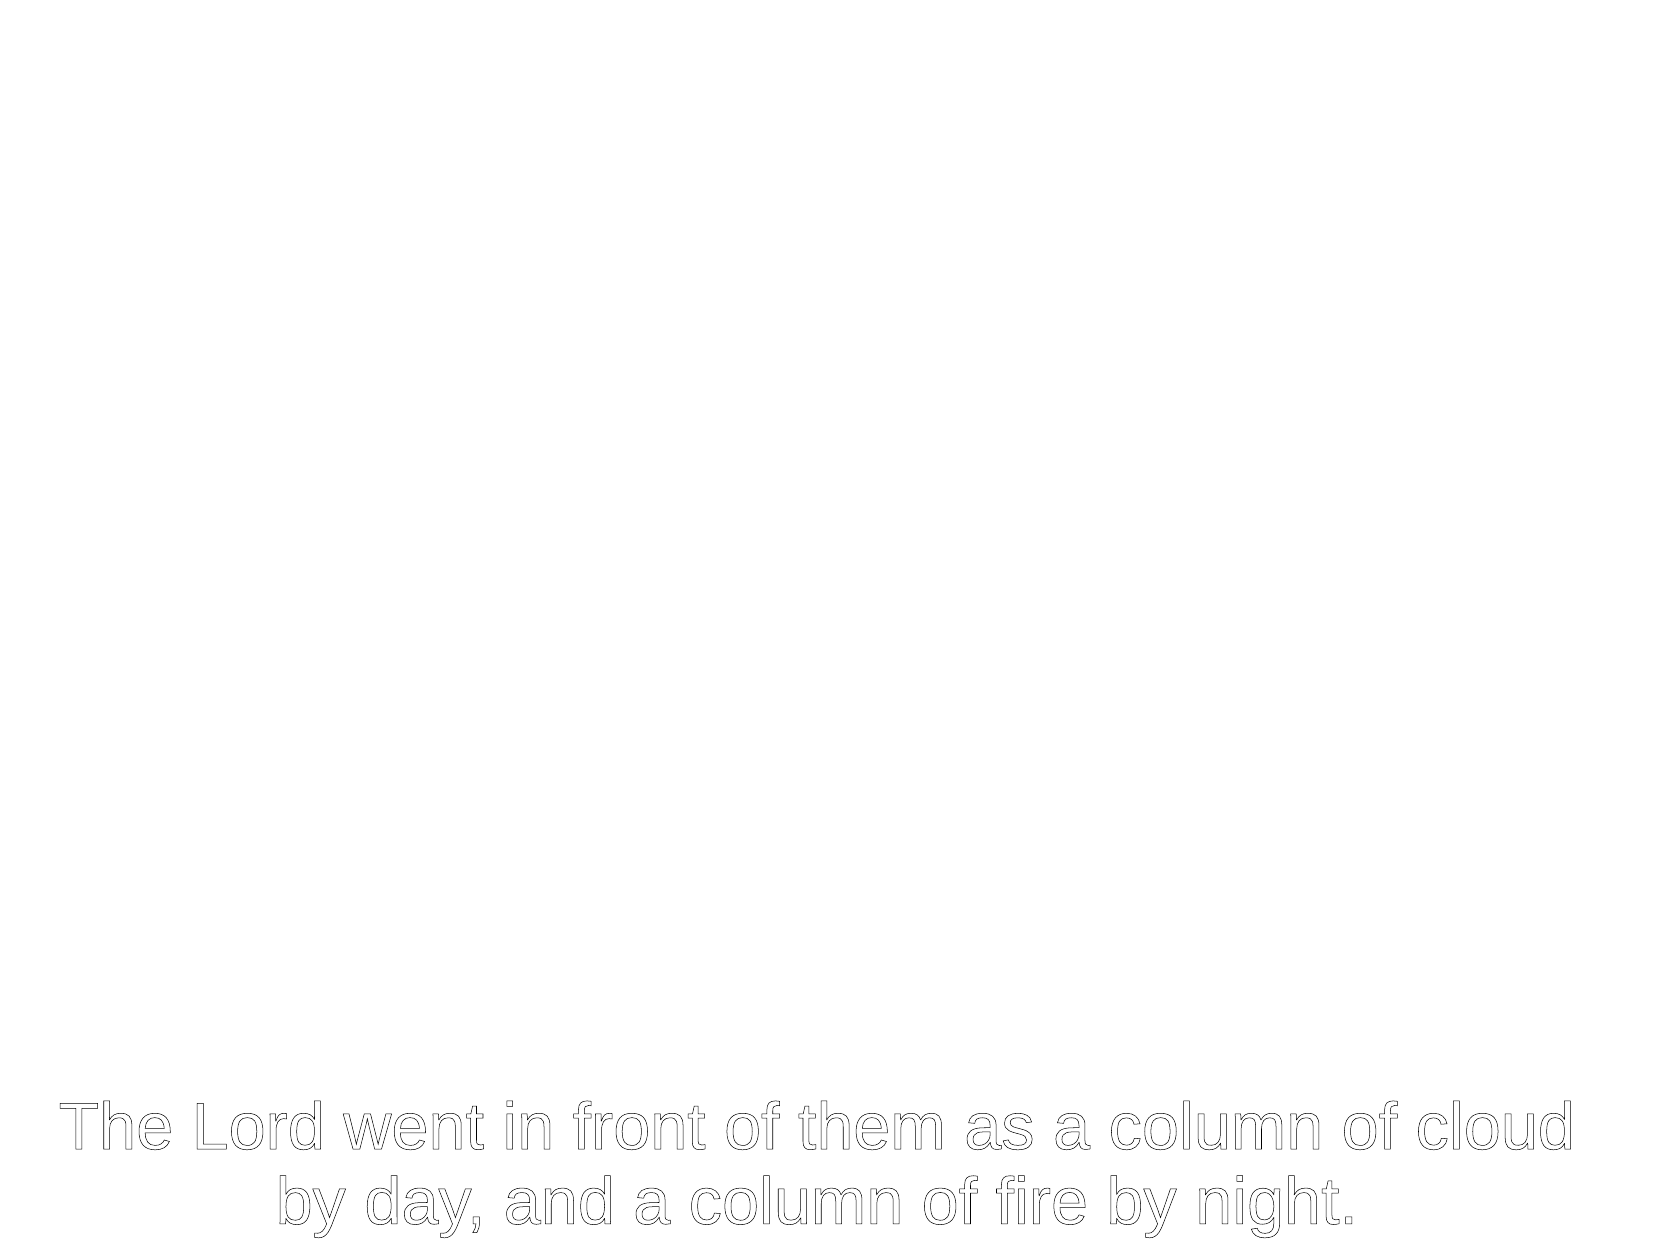

# The Lord went in front of them as a column of cloud by day, and a column of fire by night.